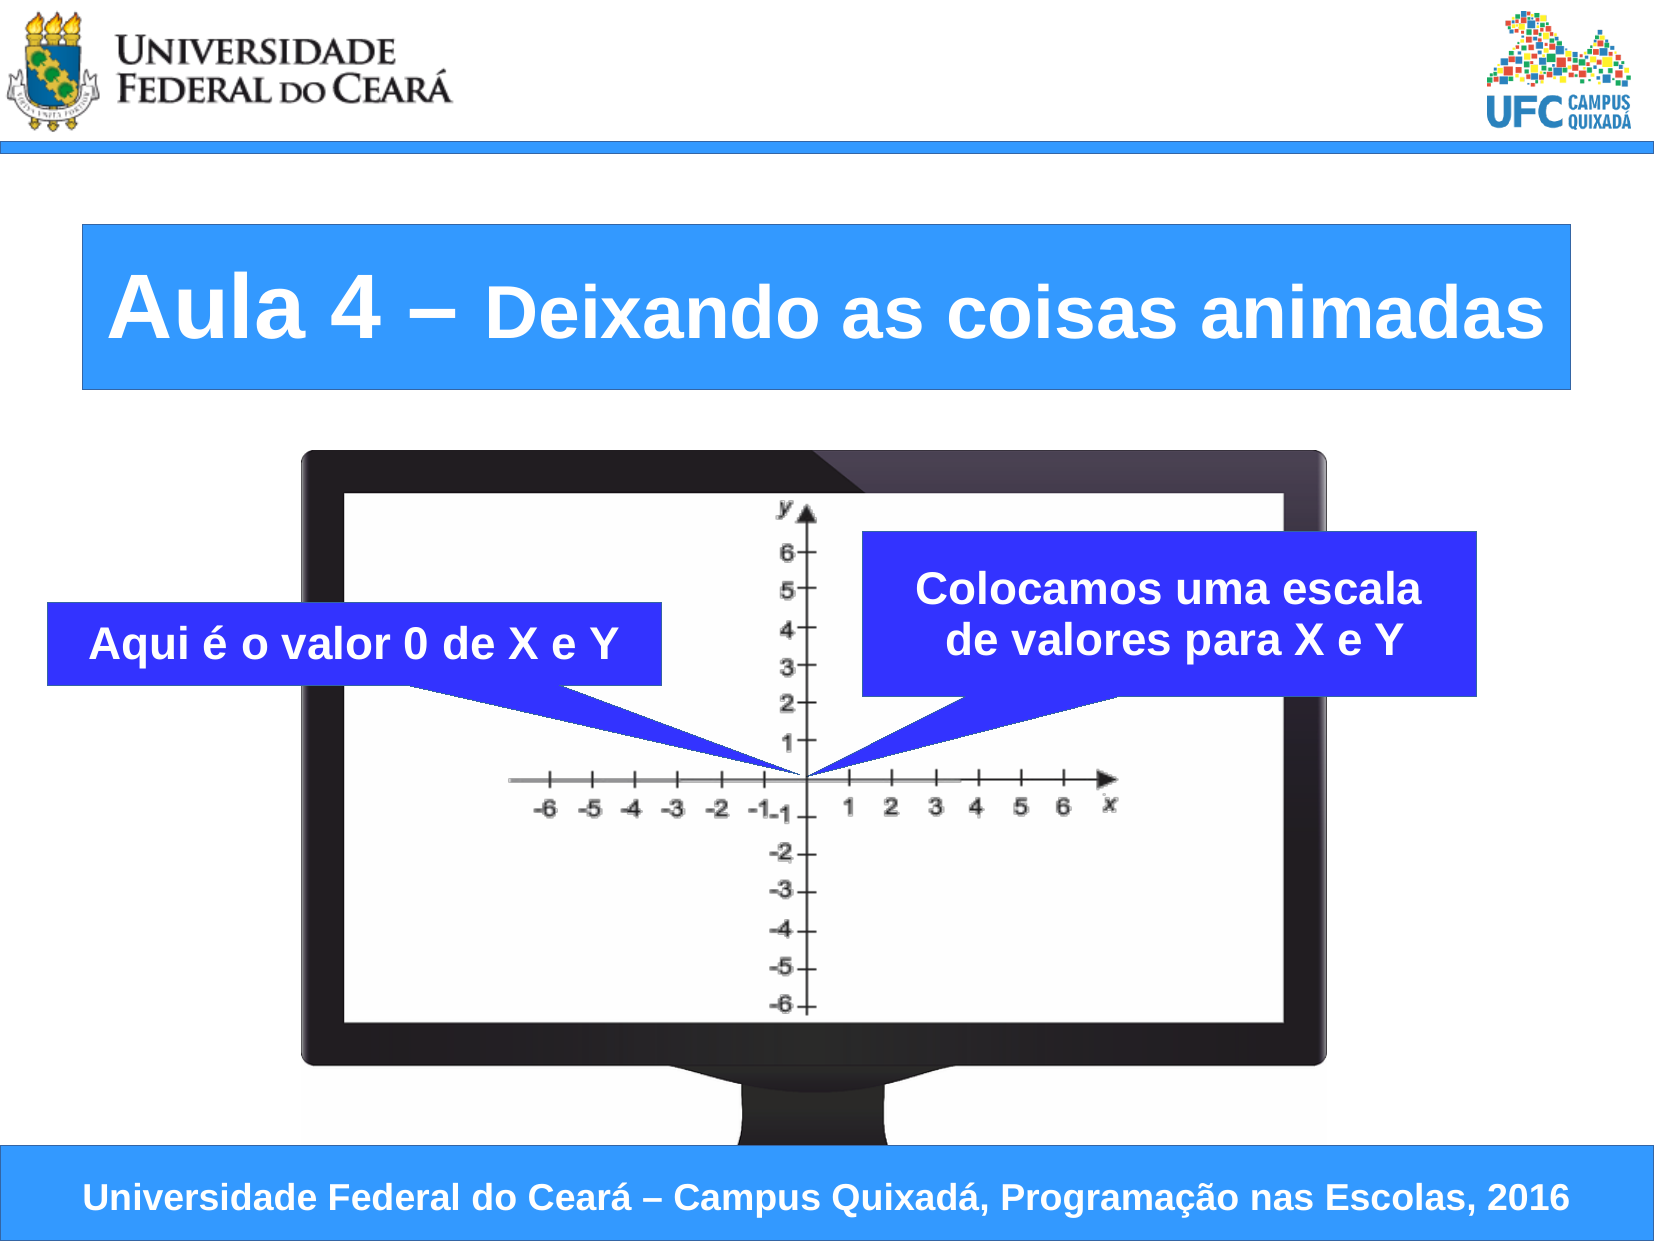

Aula 4 – Deixando as coisas animadas
Colocamos uma escala
 de valores para X e Y
Aqui é o valor 0 de X e Y
Universidade Federal do Ceará – Campus Quixadá, Programação nas Escolas, 2016